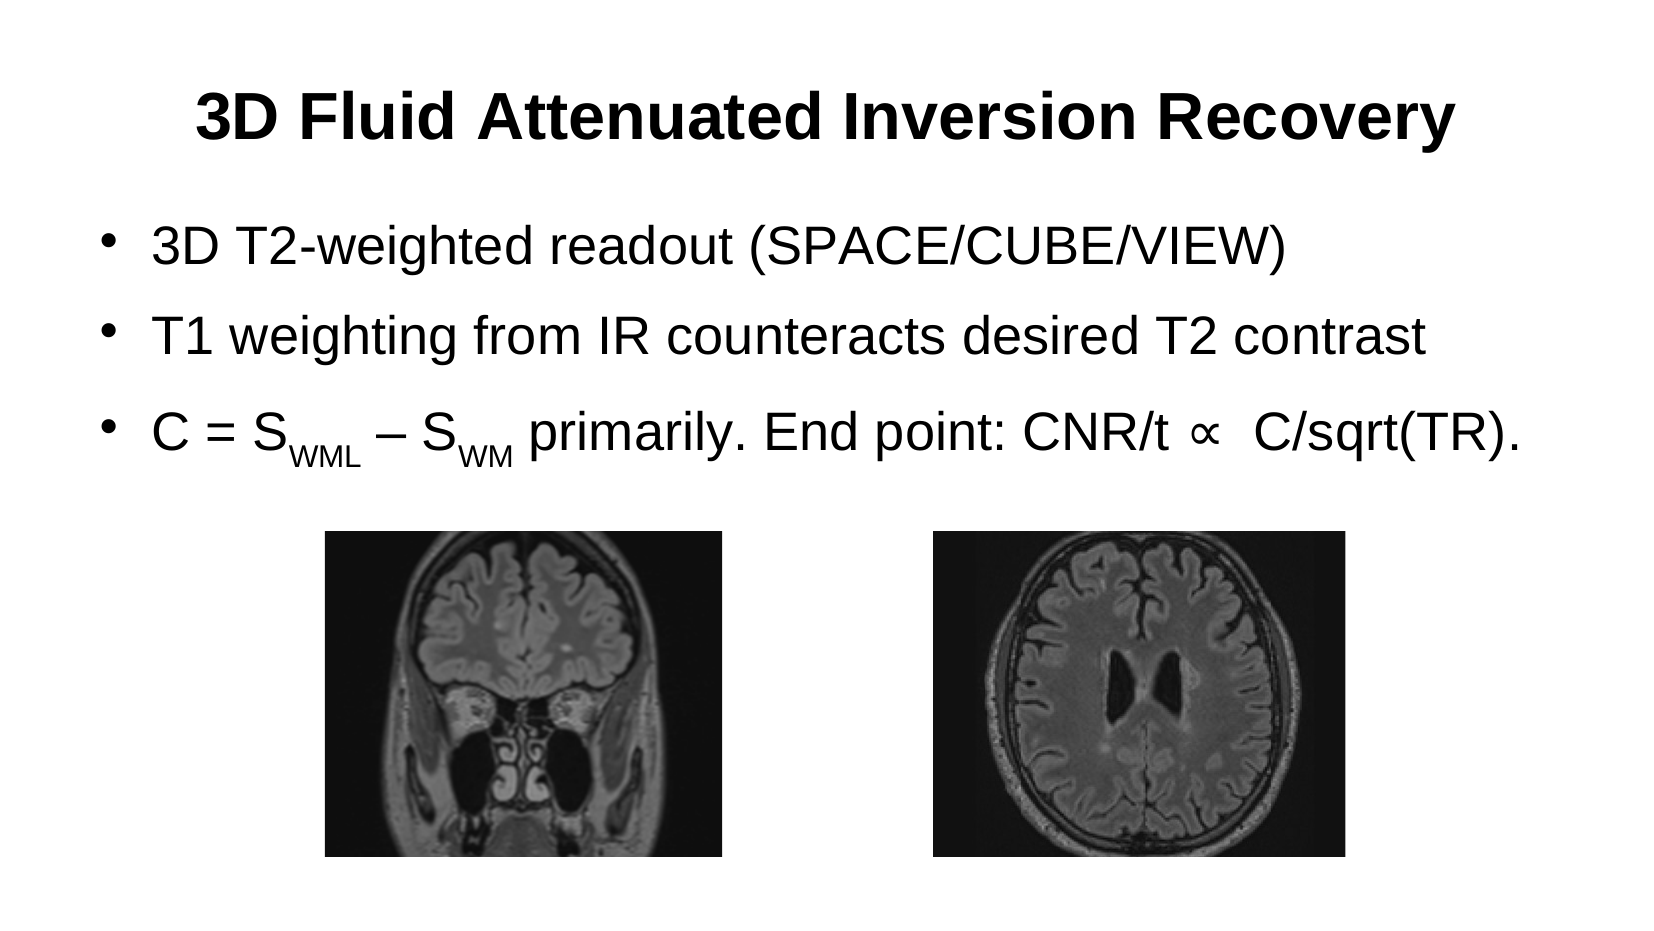

# 3D Fluid Attenuated Inversion Recovery
3D T2-weighted readout (SPACE/CUBE/VIEW)
T1 weighting from IR counteracts desired T2 contrast
C = SWML – SWM primarily. End point: CNR/t ∝ C/sqrt(TR).